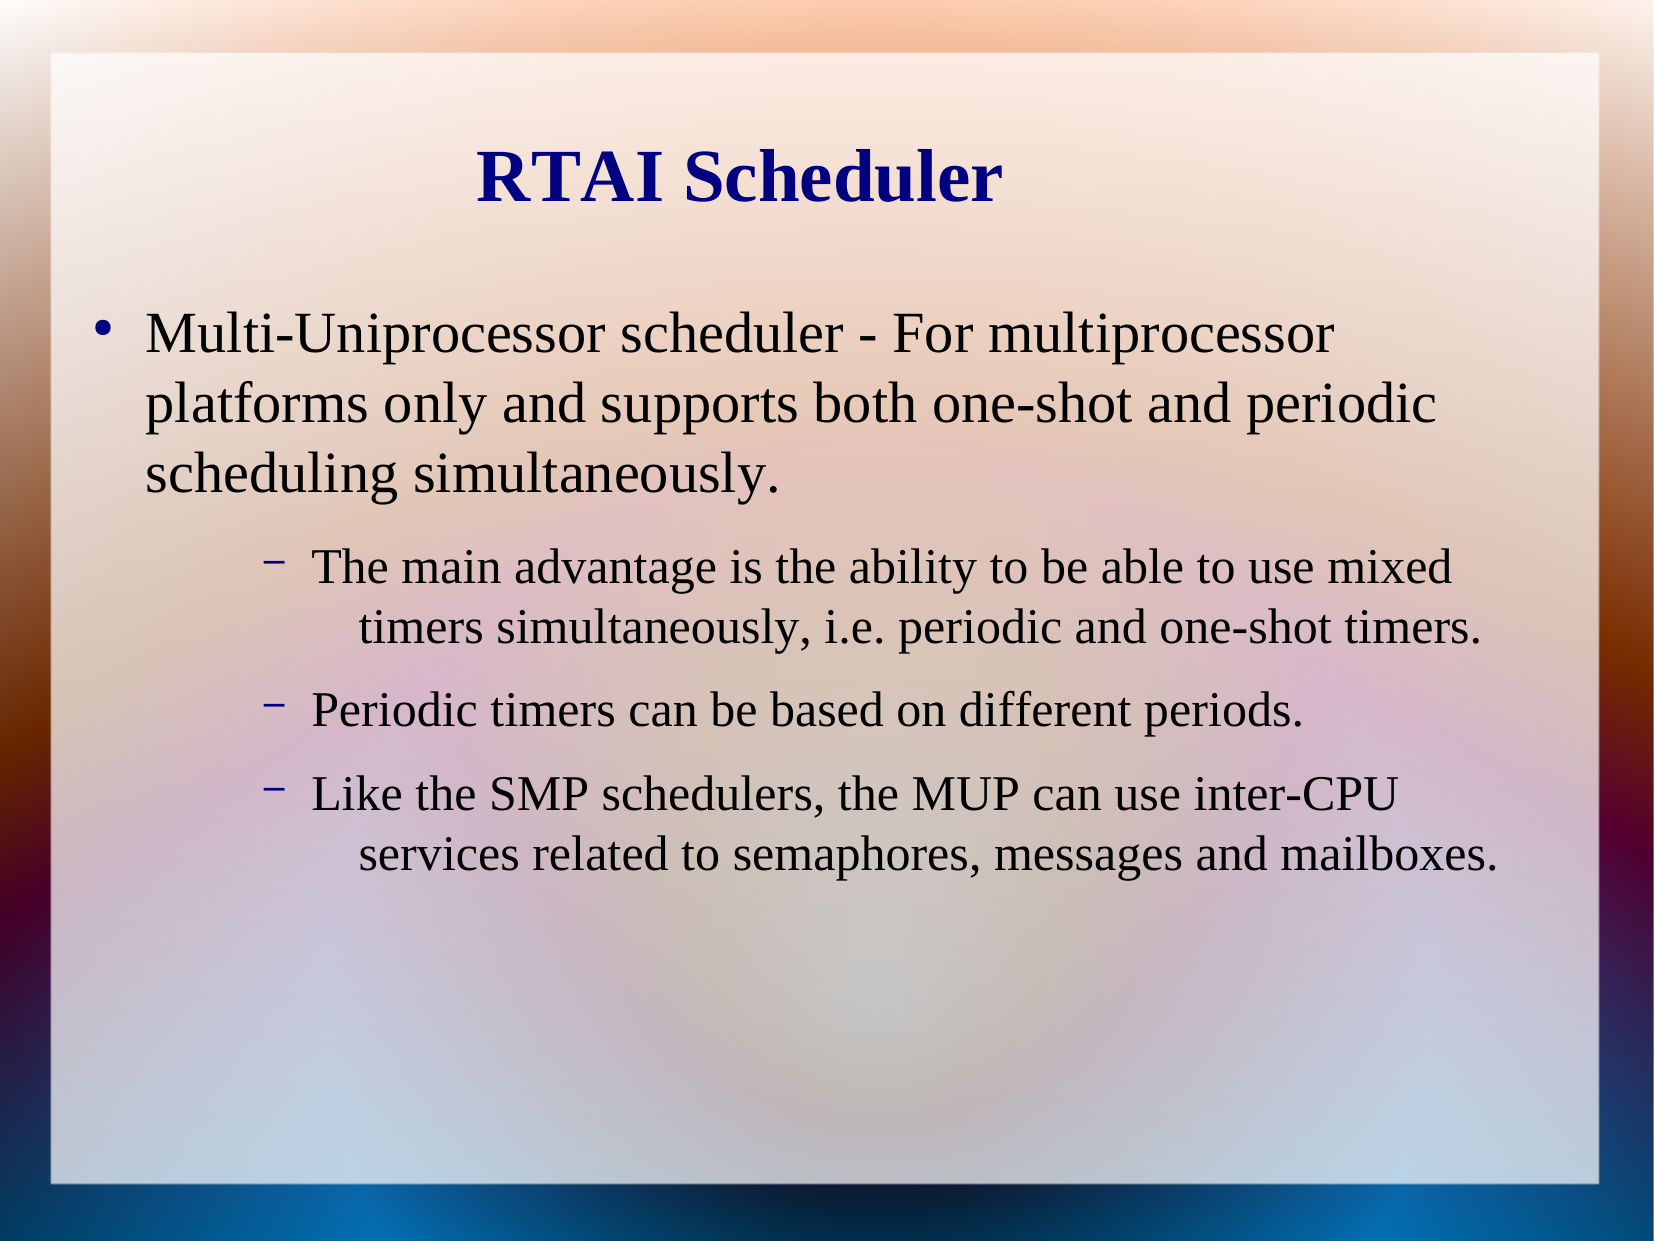

# RTAI Scheduler
Multi-Uniprocessor scheduler - For multiprocessor platforms only and supports both one-shot and periodic scheduling simultaneously.
The main advantage is the ability to be able to use mixed timers simultaneously, i.e. periodic and one-shot timers.
Periodic timers can be based on different periods.
Like the SMP schedulers, the MUP can use inter-CPU services related to semaphores, messages and mailboxes.